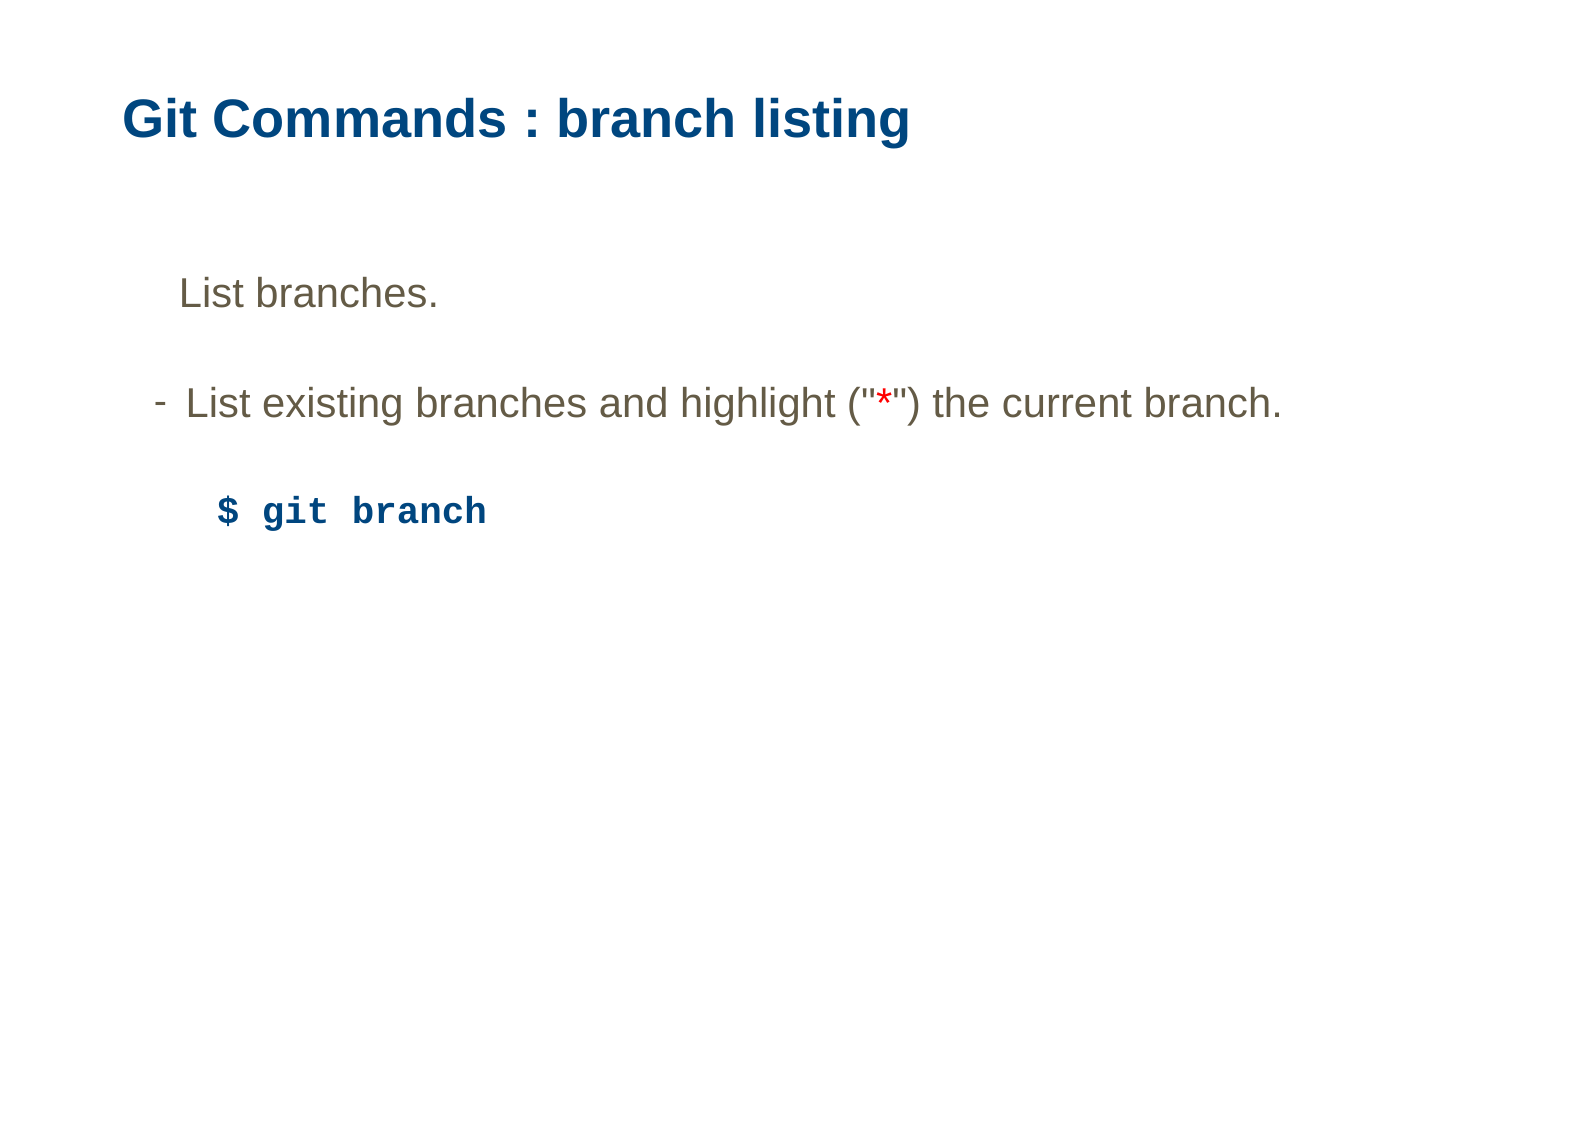

# Git Commands : branch listing
List branches.
List existing branches and highlight ("*") the current branch.
$ git branch